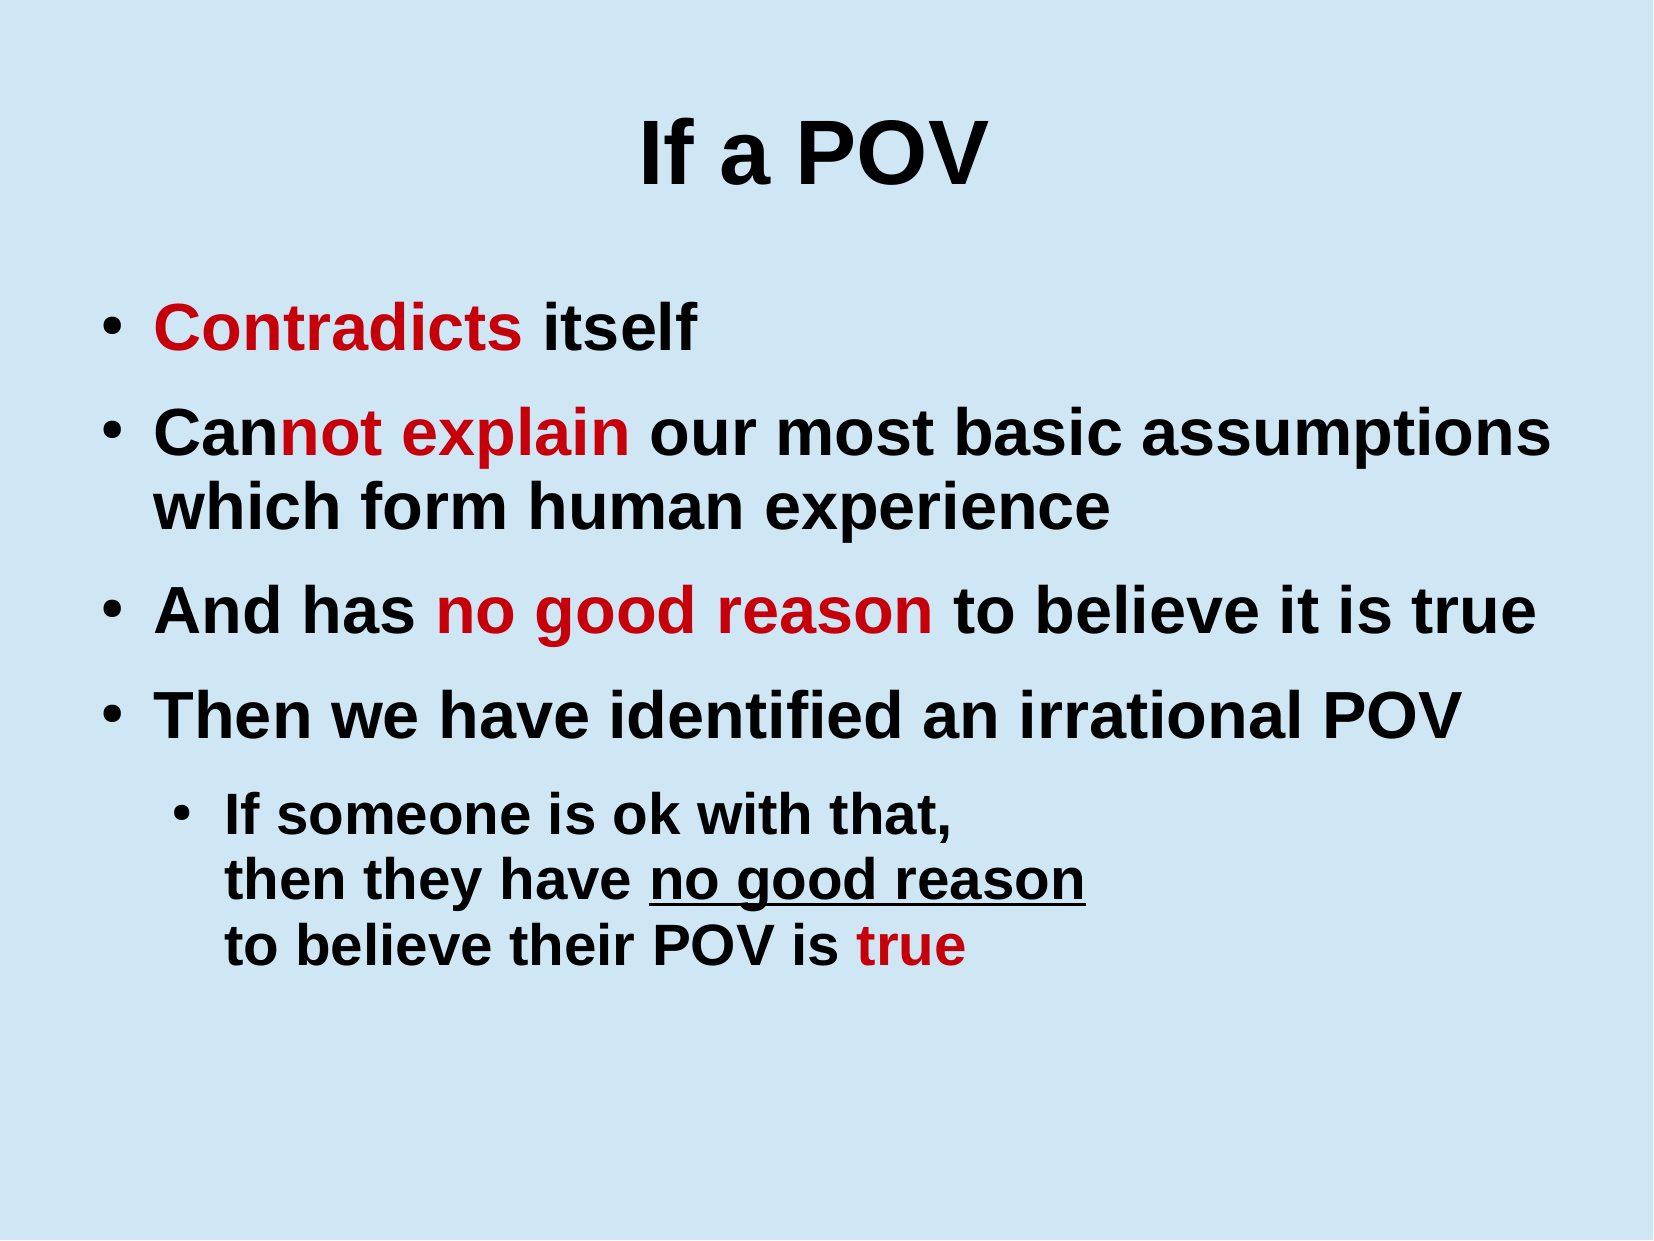

# If a POV
Contradicts itself
Cannot explain our most basic assumptions
which form human experience
And has no good reason to believe it is true
Then we have identified an irrational POV
If someone is ok with that,
then they have no good reason
to believe their POV is true